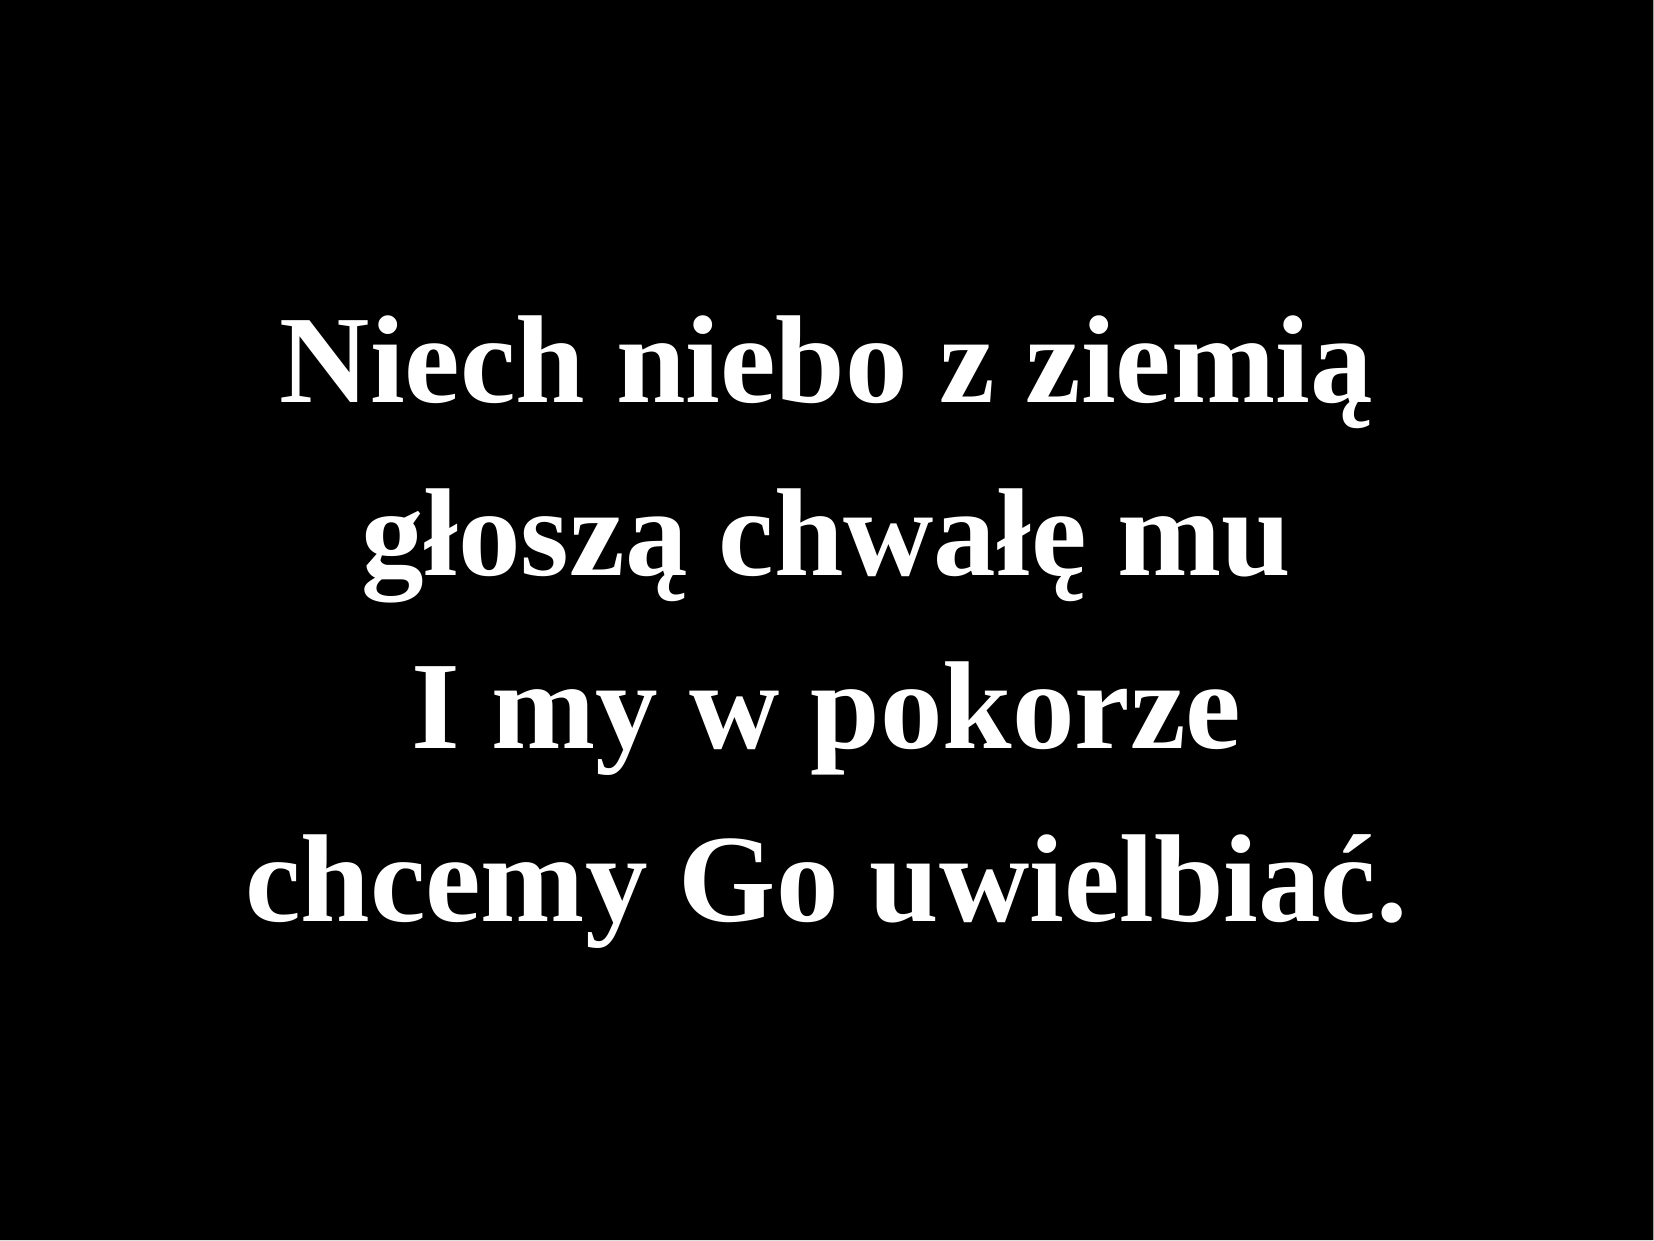

# Niech niebo z ziemią ppp głoszą chwałę mu ppp I my w pokorze ppp chcemy Go uwielbiać.